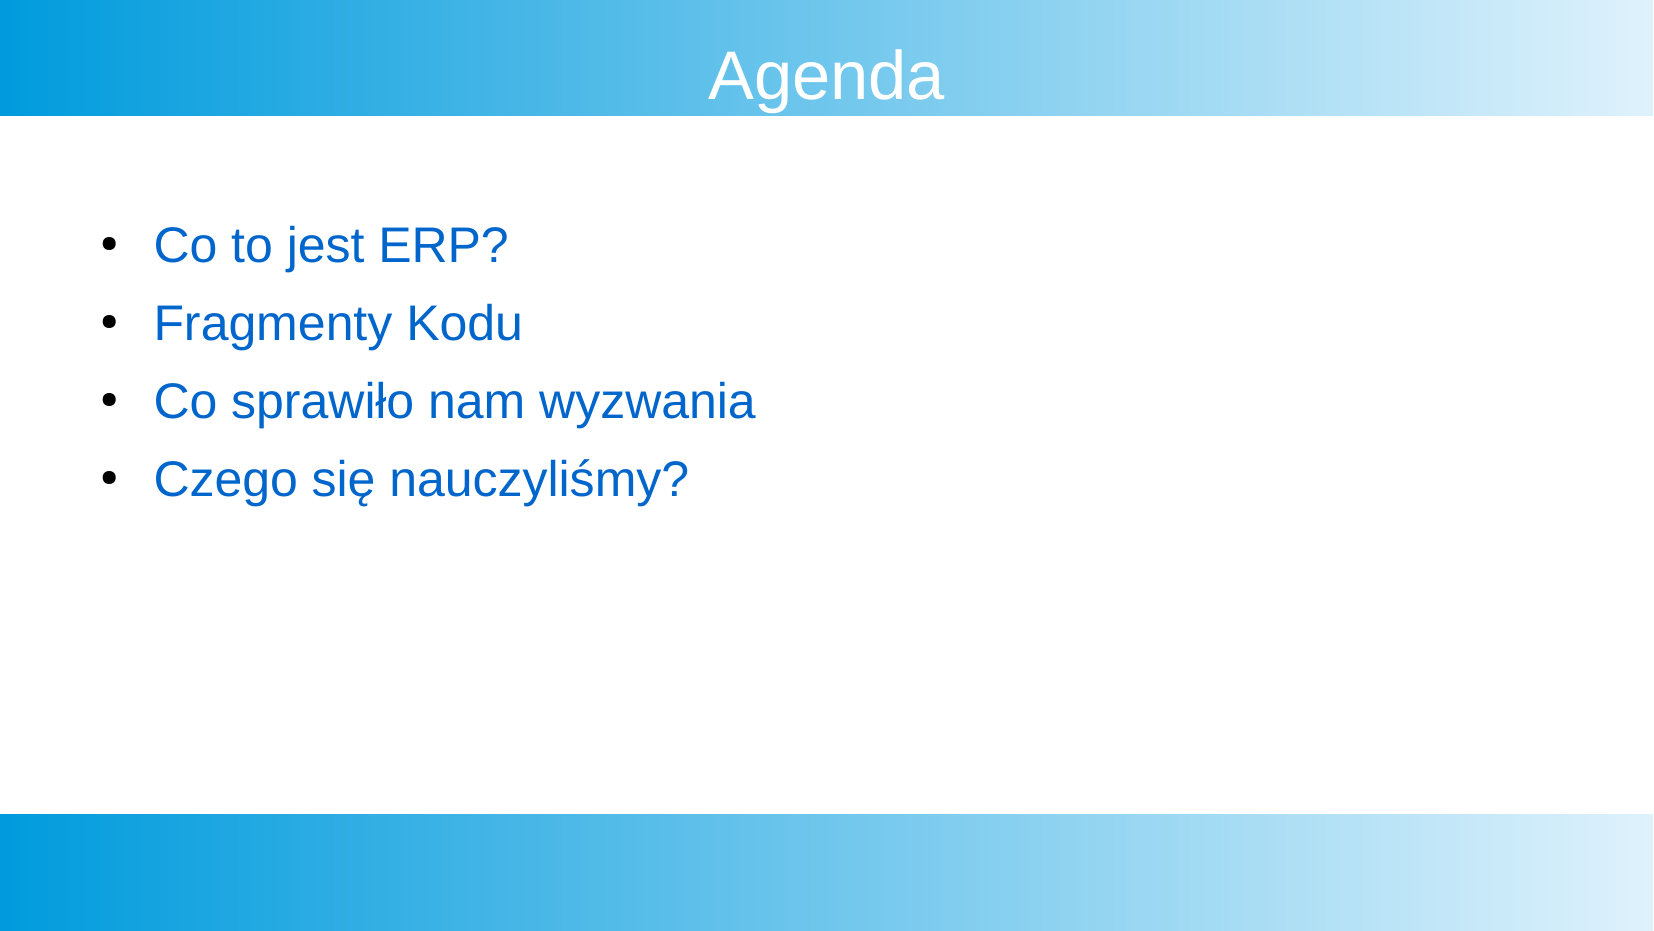

# Agenda
Co to jest ERP?
Fragmenty Kodu
Co sprawiło nam wyzwania
Czego się nauczyliśmy?